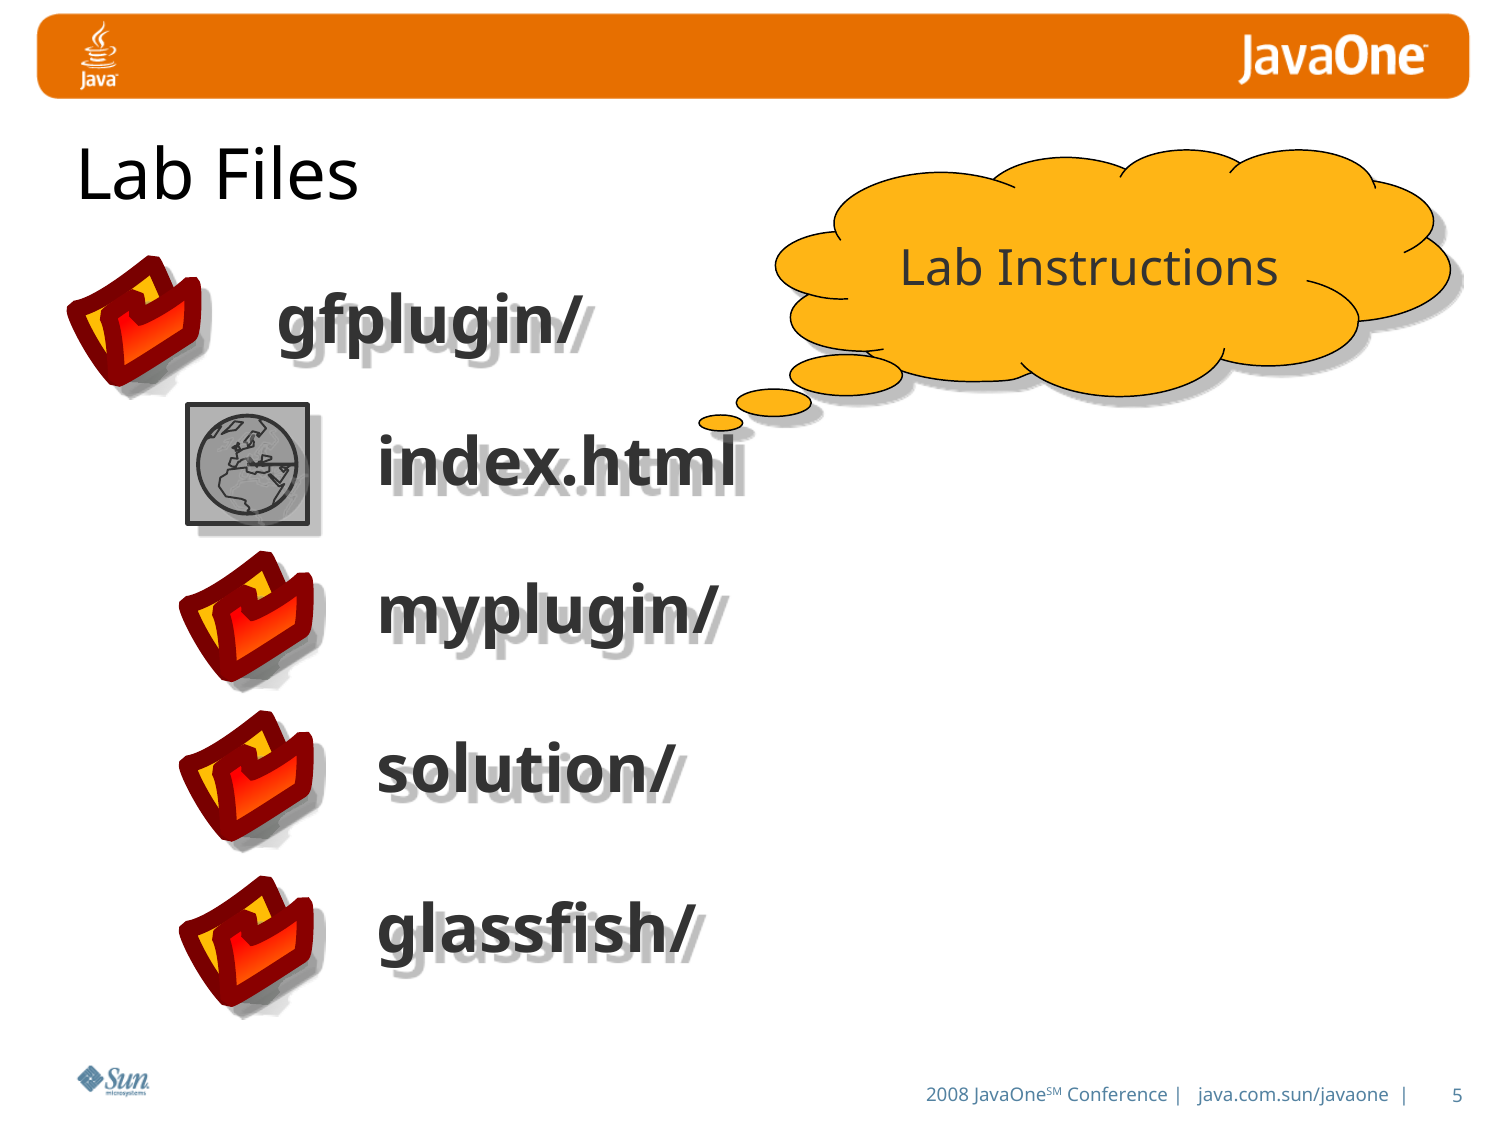

# Lab Files
Lab Instructions
gfplugin/
index.html
myplugin/
solution/
glassfish/